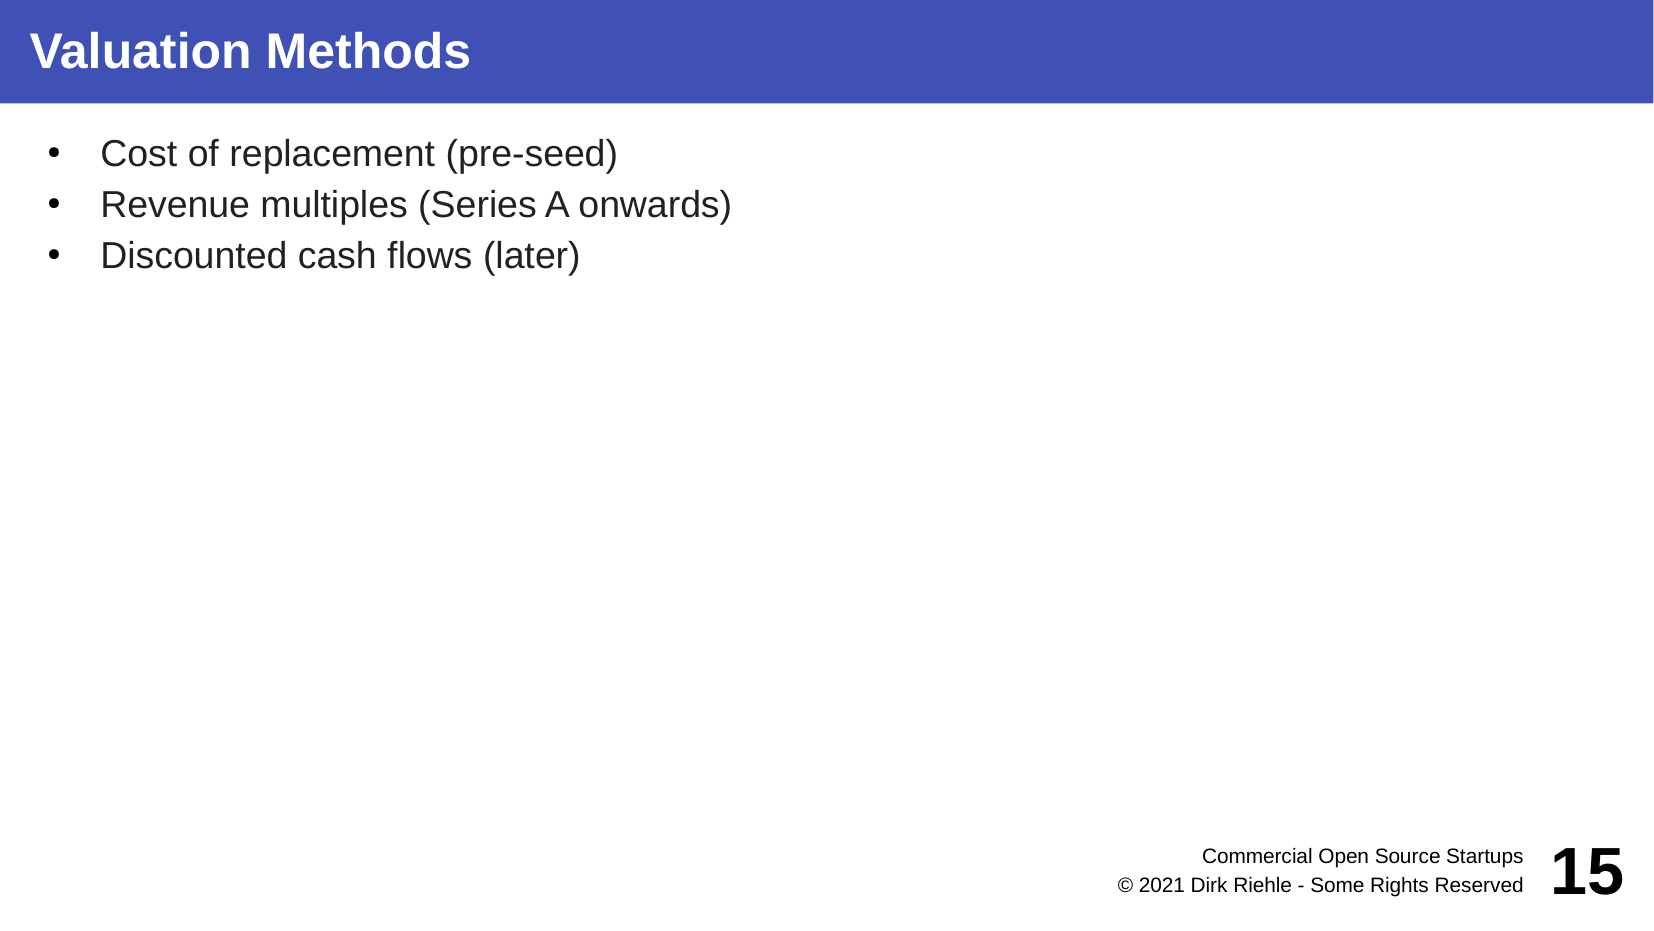

# Valuation Methods
Cost of replacement (pre-seed)
Revenue multiples (Series A onwards)
Discounted cash flows (later)
Commercial Open Source Startups
15
© 2021 Dirk Riehle - Some Rights Reserved